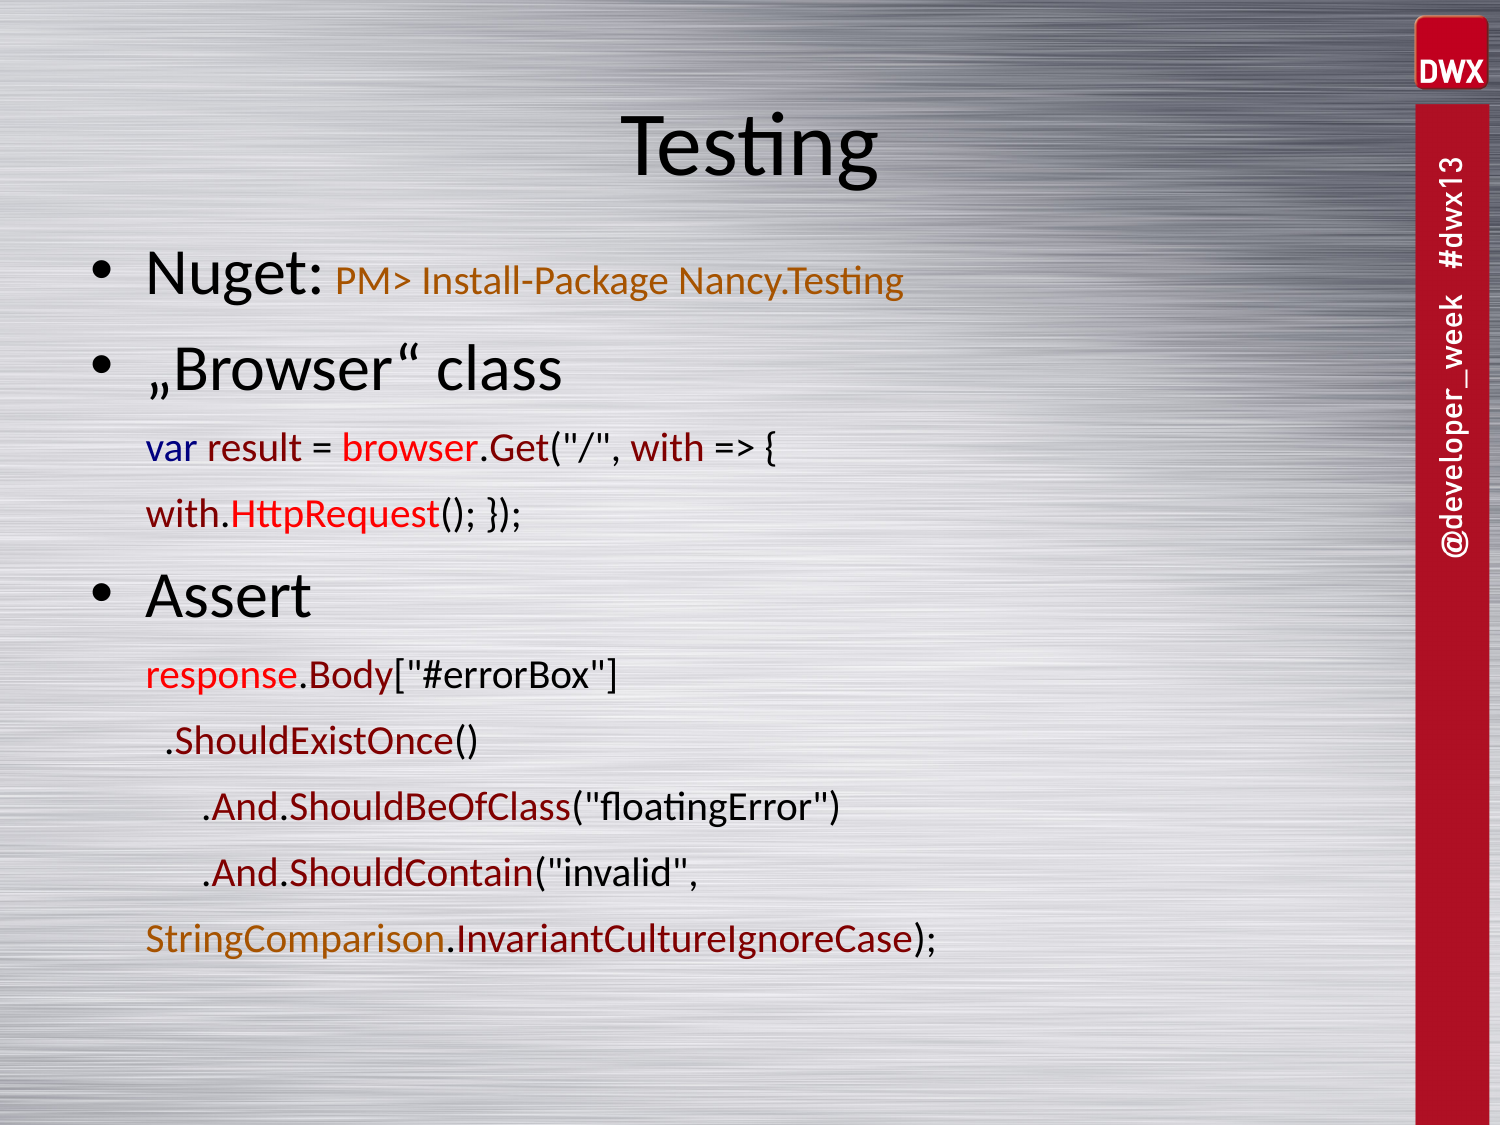

# Testing
Nuget: PM> Install-Package Nancy.Testing
„Browser“ class
var result = browser.Get("/", with => {
with.HttpRequest(); });
Assert
response.Body["#errorBox"]
 .ShouldExistOnce()
      .And.ShouldBeOfClass("floatingError")
 .And.ShouldContain("invalid",
StringComparison.InvariantCultureIgnoreCase);